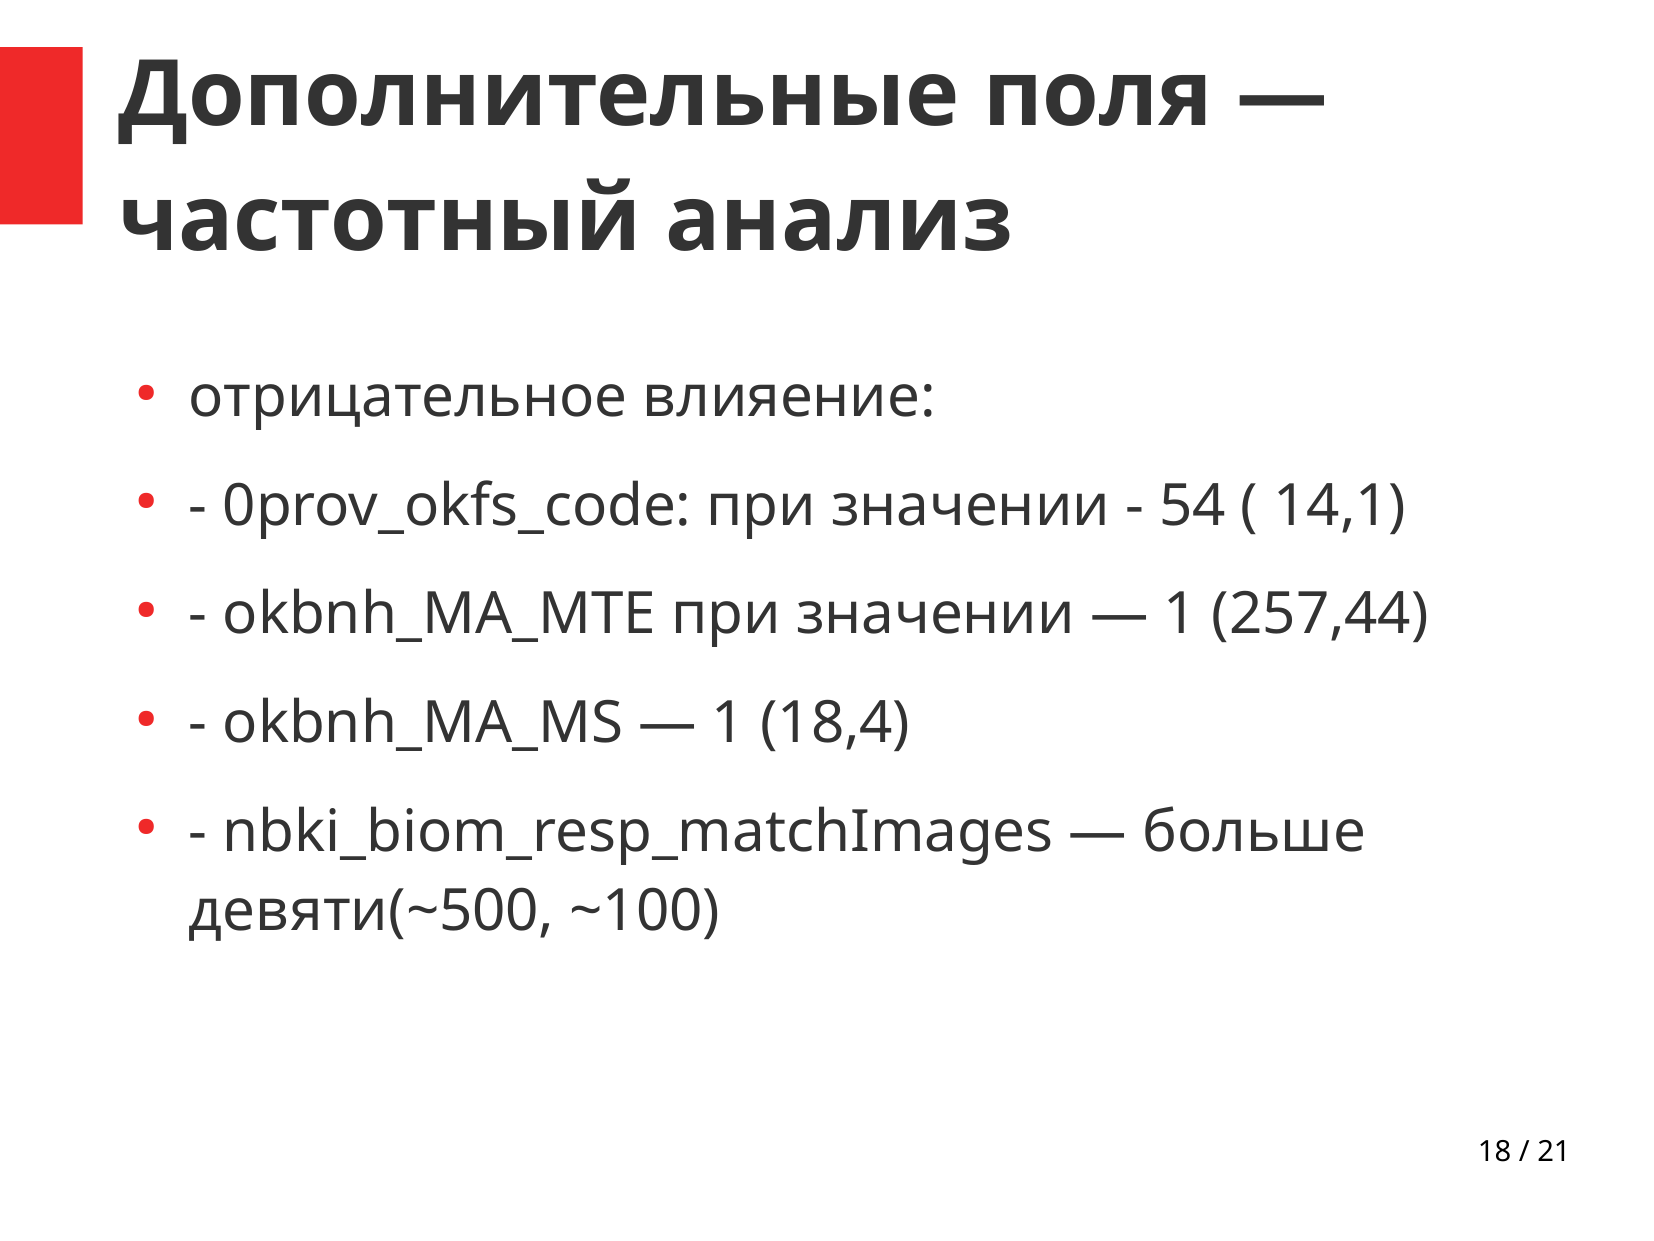

# Дополнительные поля — частотный анализ
отрицательное влияение:
- 0prov_okfs_code: при значении - 54 ( 14,1)
- okbnh_MA_MTE при значении — 1 (257,44)
- okbnh_MA_MS — 1 (18,4)
- nbki_biom_resp_matchImages — больше девяти(~500, ~100)
18